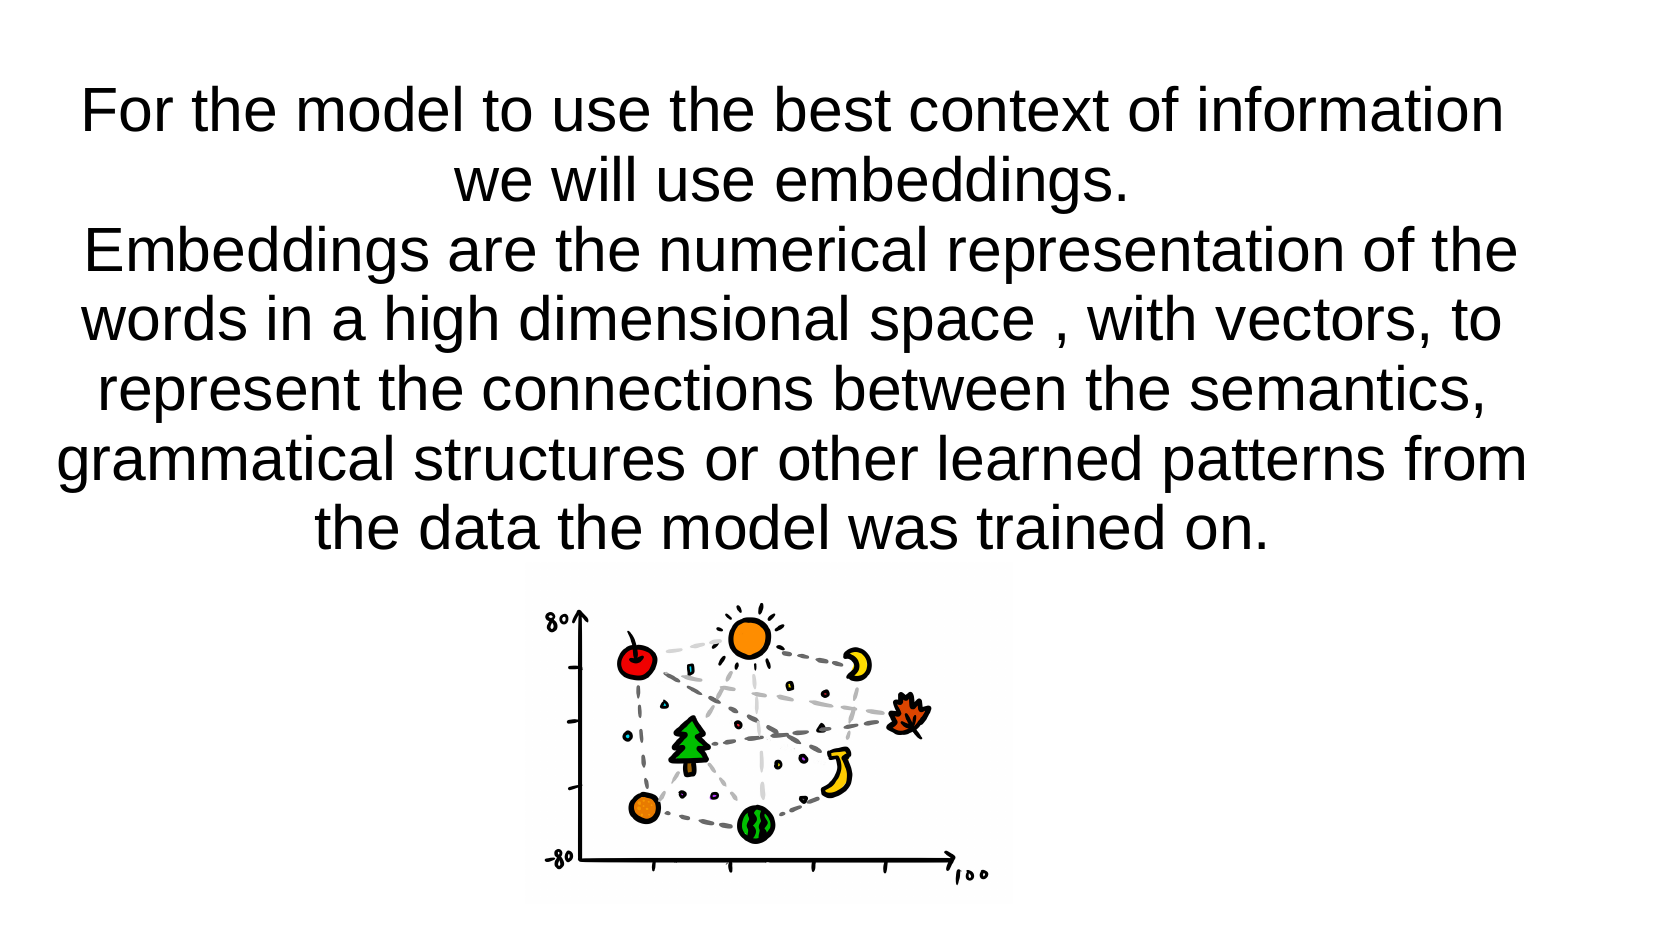

# For the model to use the best context of information we will use embeddings. Embeddings are the numerical representation of the words in a high dimensional space , with vectors, to represent the connections between the semantics, grammatical structures or other learned patterns from the data the model was trained on.